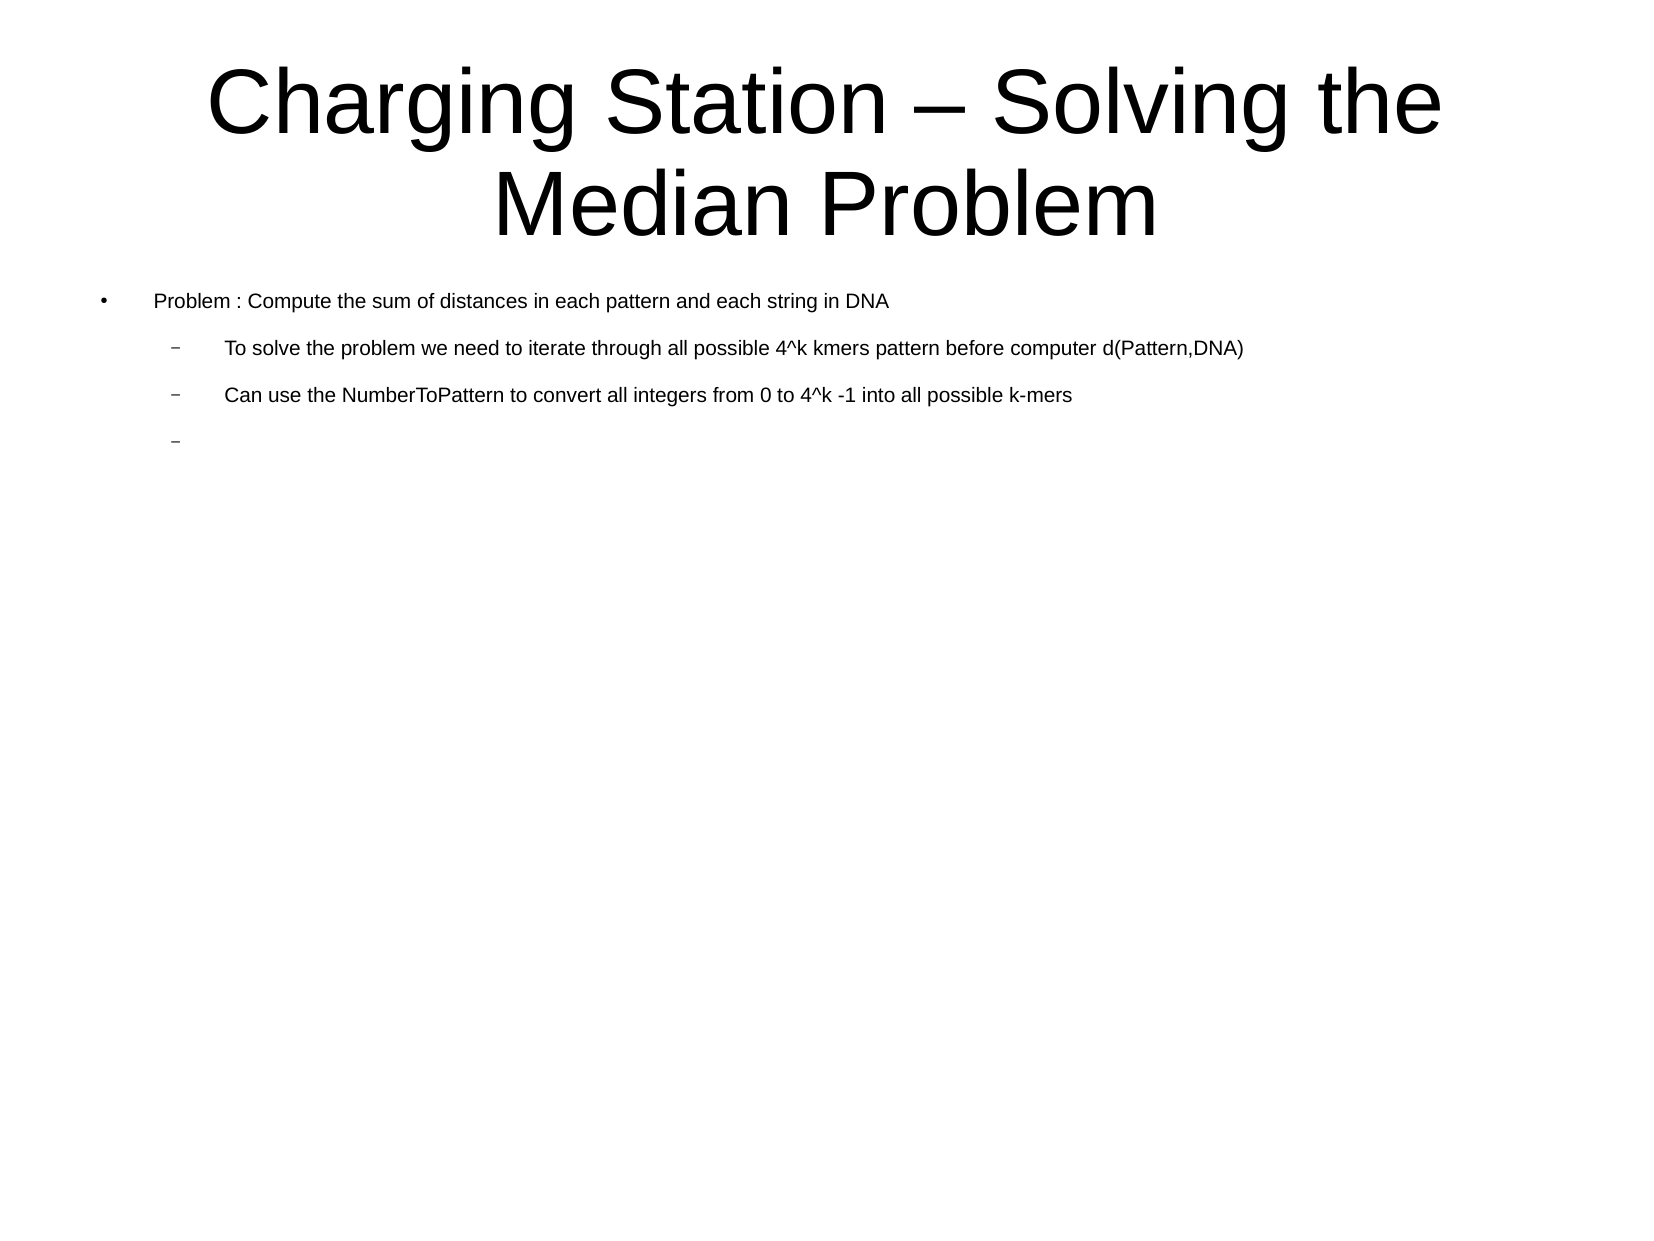

# Charging Station – Solving the Median Problem
Problem : Compute the sum of distances in each pattern and each string in DNA
To solve the problem we need to iterate through all possible 4^k kmers pattern before computer d(Pattern,DNA)
Can use the NumberToPattern to convert all integers from 0 to 4^k -1 into all possible k-mers